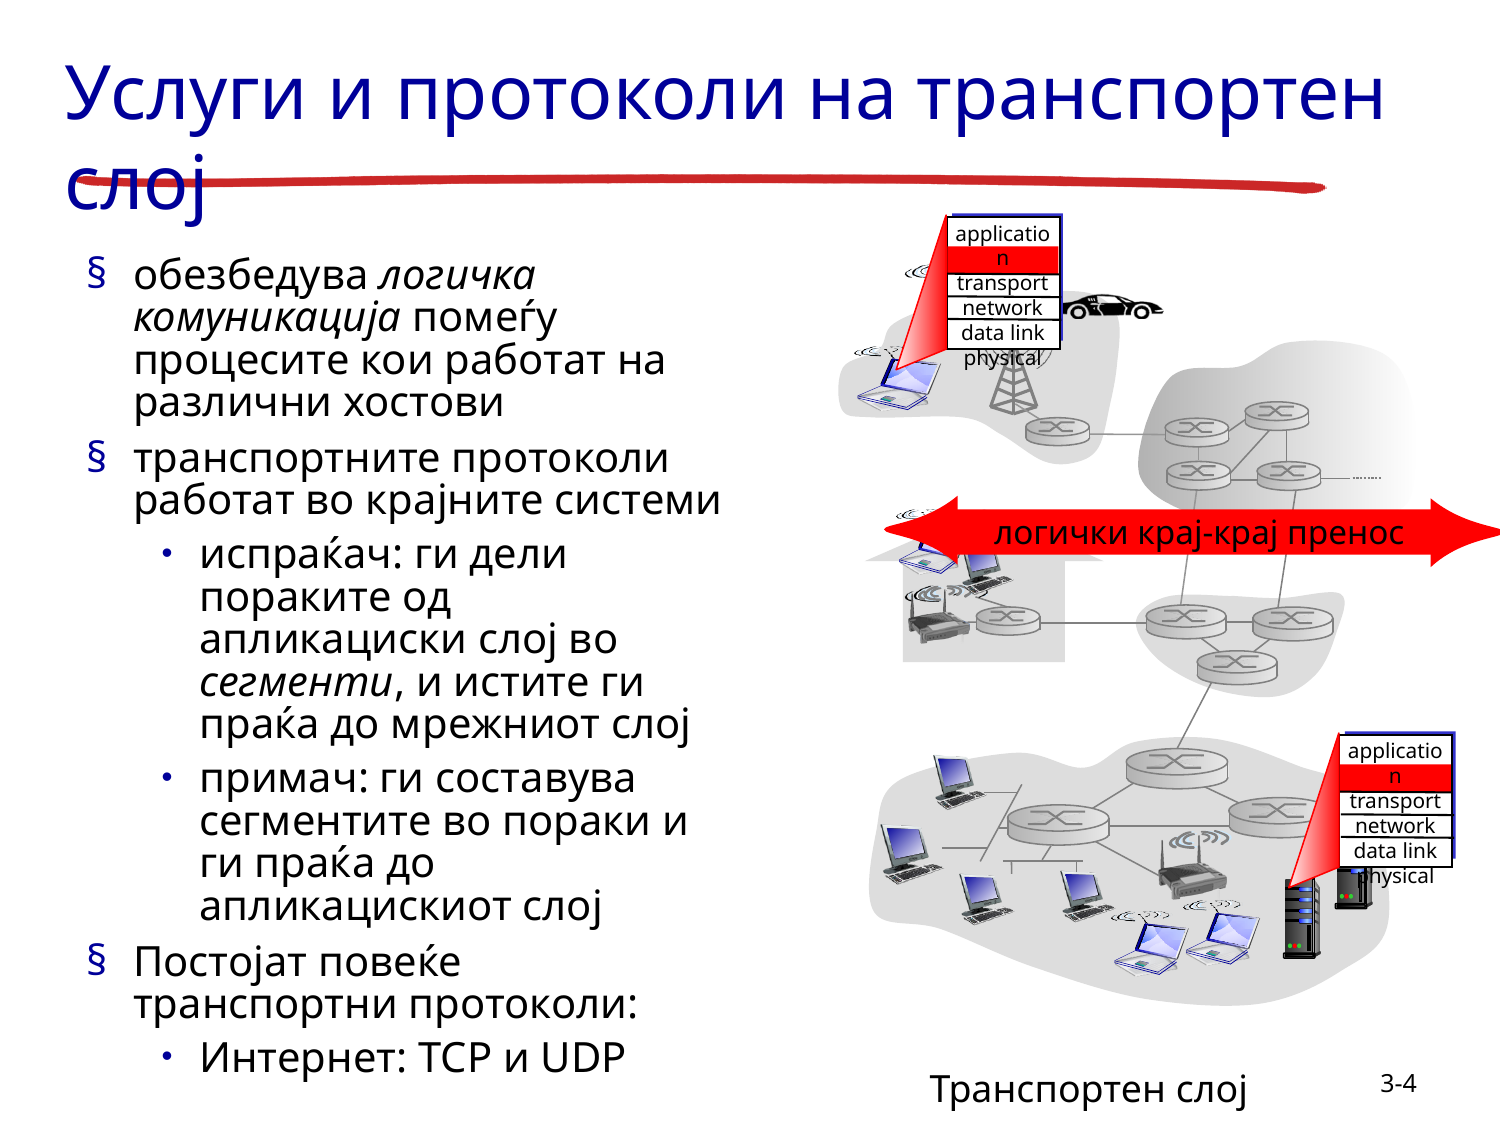

# Услуги и протоколи на транспортен слој
application
transport
network
data link
physical
обезбедува логичка комуникација помеѓу процесите кои работат на различни хостови
транспортните протоколи работат во крајните системи
испраќач: ги дели пораките од апликациски слој во сегменти, и истите ги праќа до мрежниот слој
примач: ги составува сегментите во пораки и ги праќа до апликацискиот слој
Постојат повеќе транспортни протоколи:
Интернет: TCP и UDP
логички крај-крај пренос
application
transport
network
data link
physical
Транспортен слој